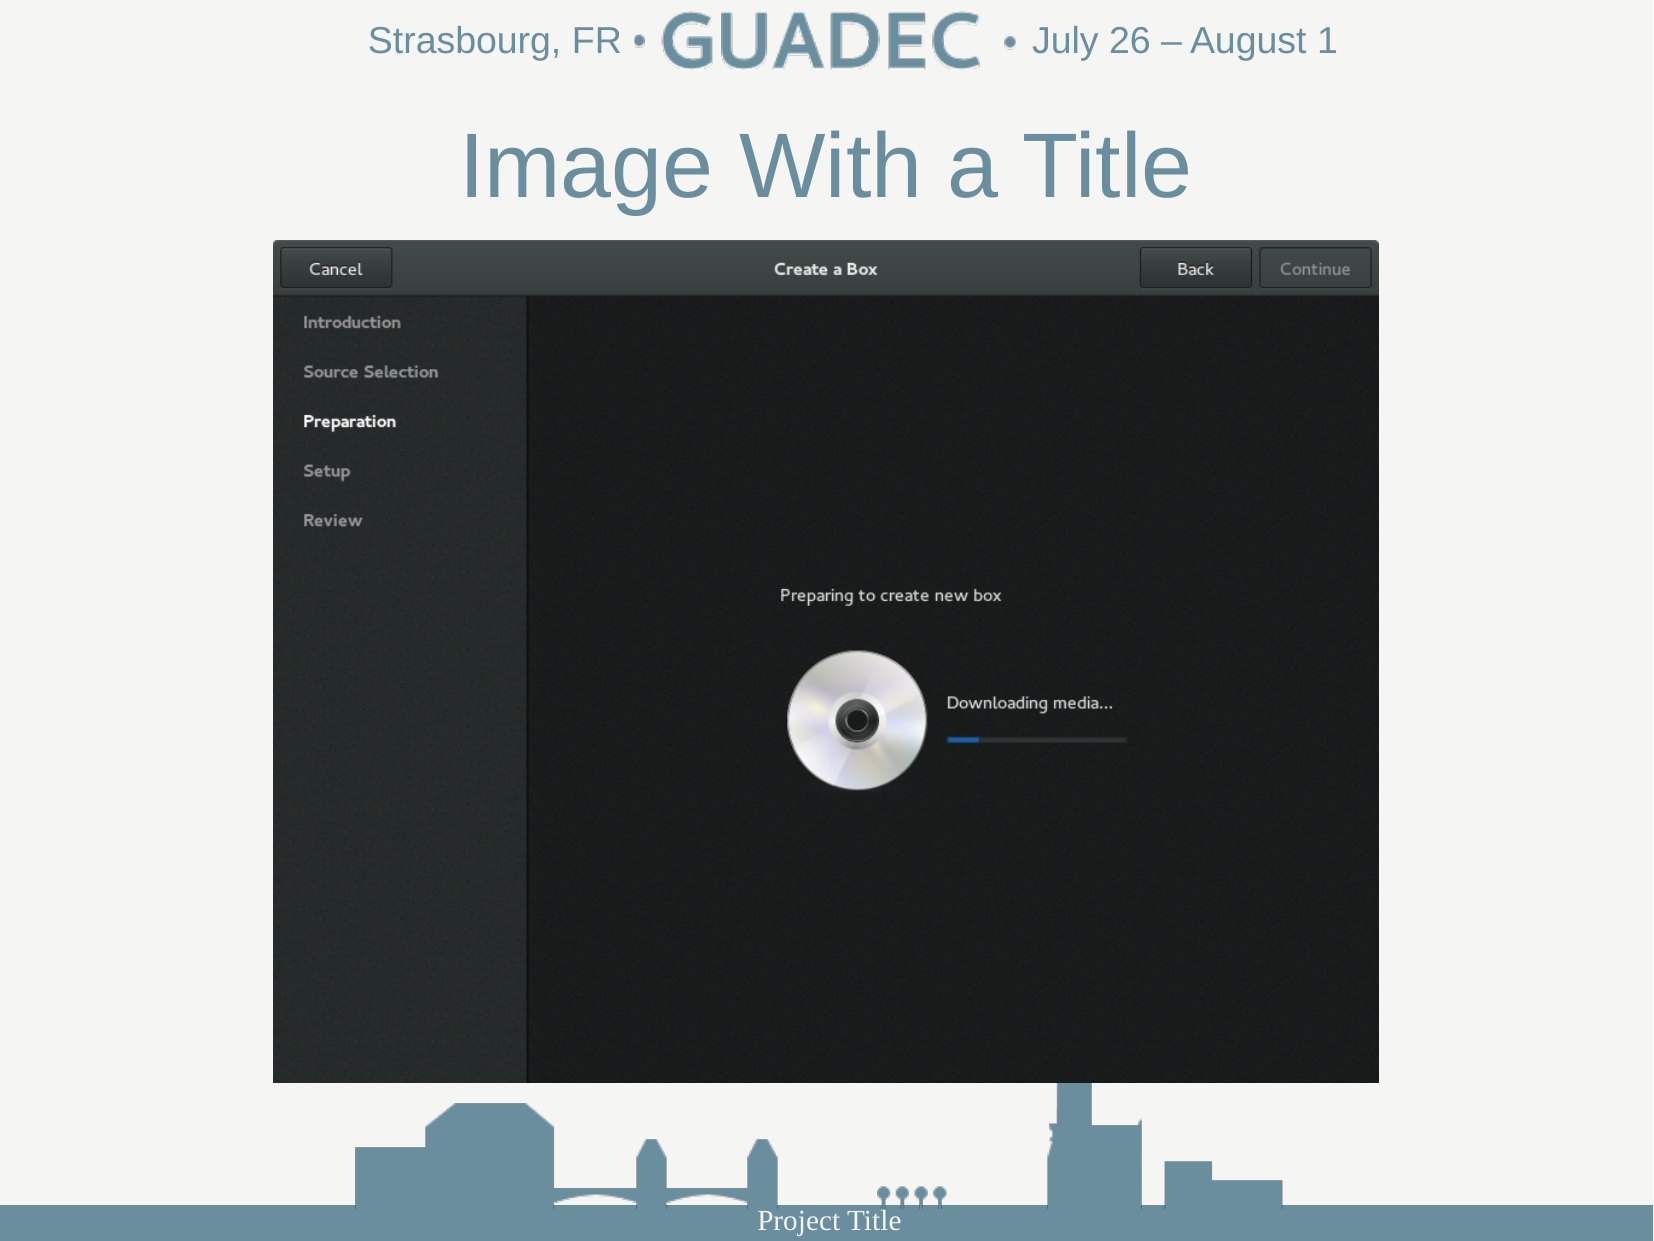

# Image With a Title
Project Title